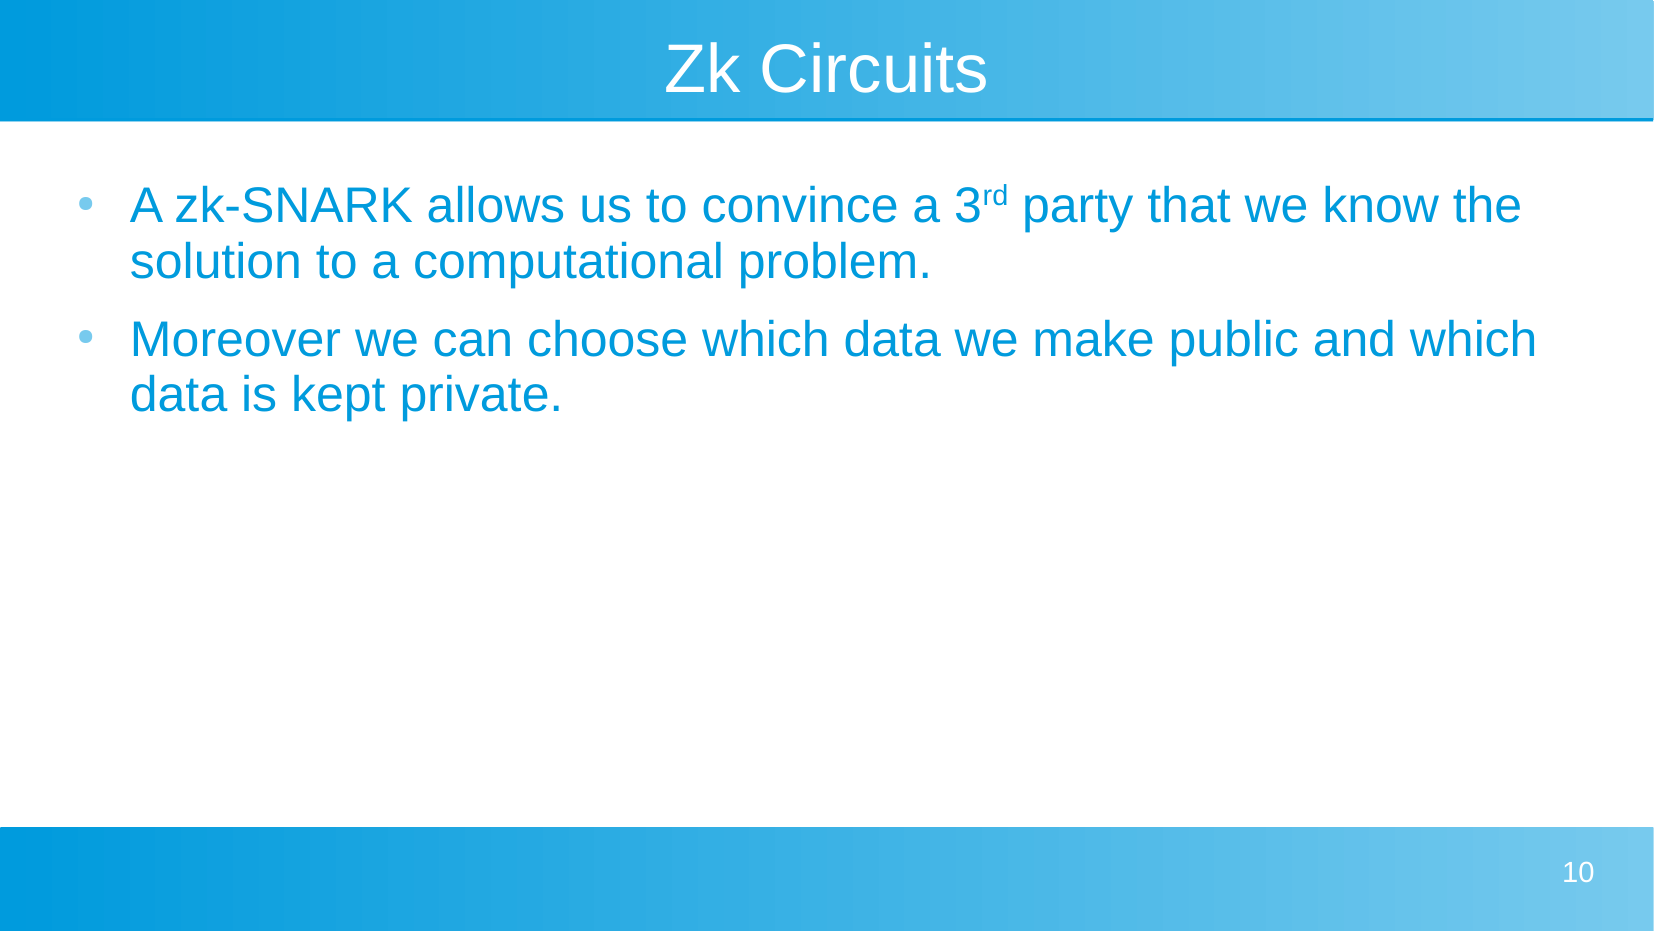

# Zk Circuits
A zk-SNARK allows us to convince a 3rd party that we know the solution to a computational problem.
Moreover we can choose which data we make public and which data is kept private.
10